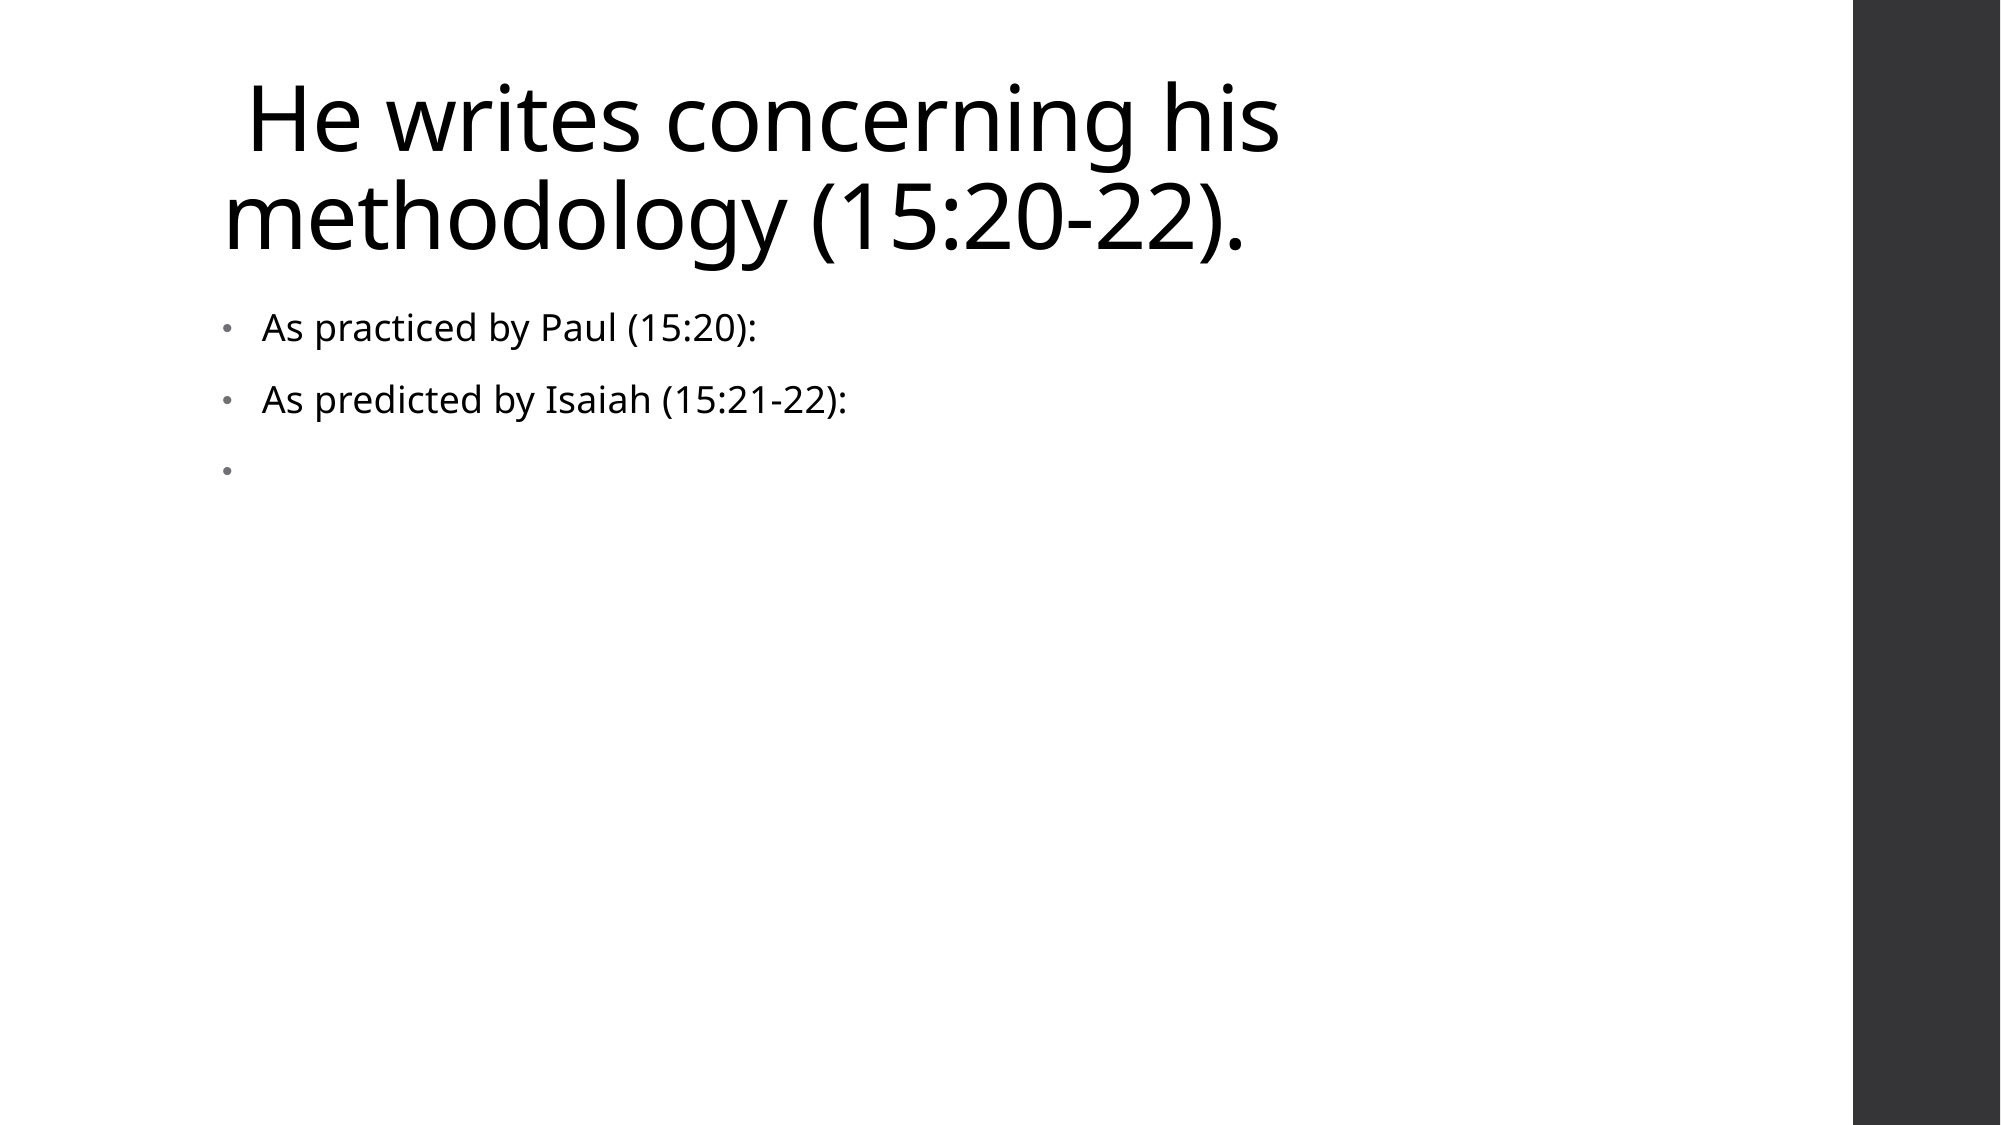

# He writes concerning his methodology (15:20-22).
 As practiced by Paul (15:20):
 As predicted by Isaiah (15:21-22):